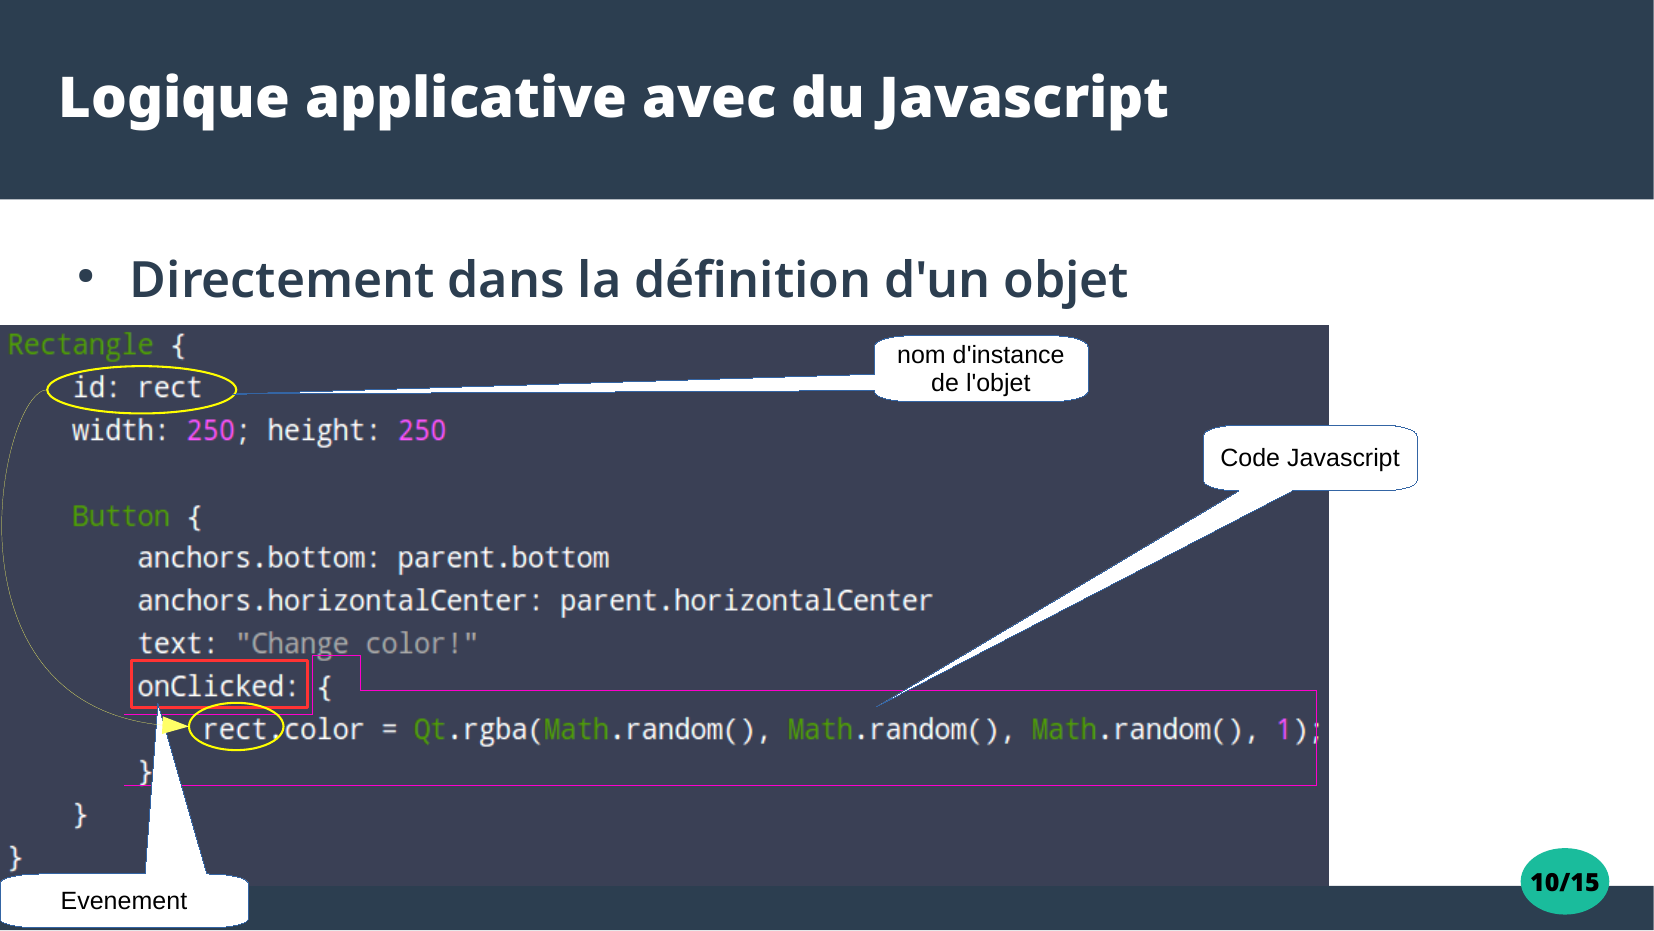

# Logique applicative avec du Javascript
Directement dans la définition d'un objet
nom d'instance
de l'objet
Code Javascript
10
Evenement